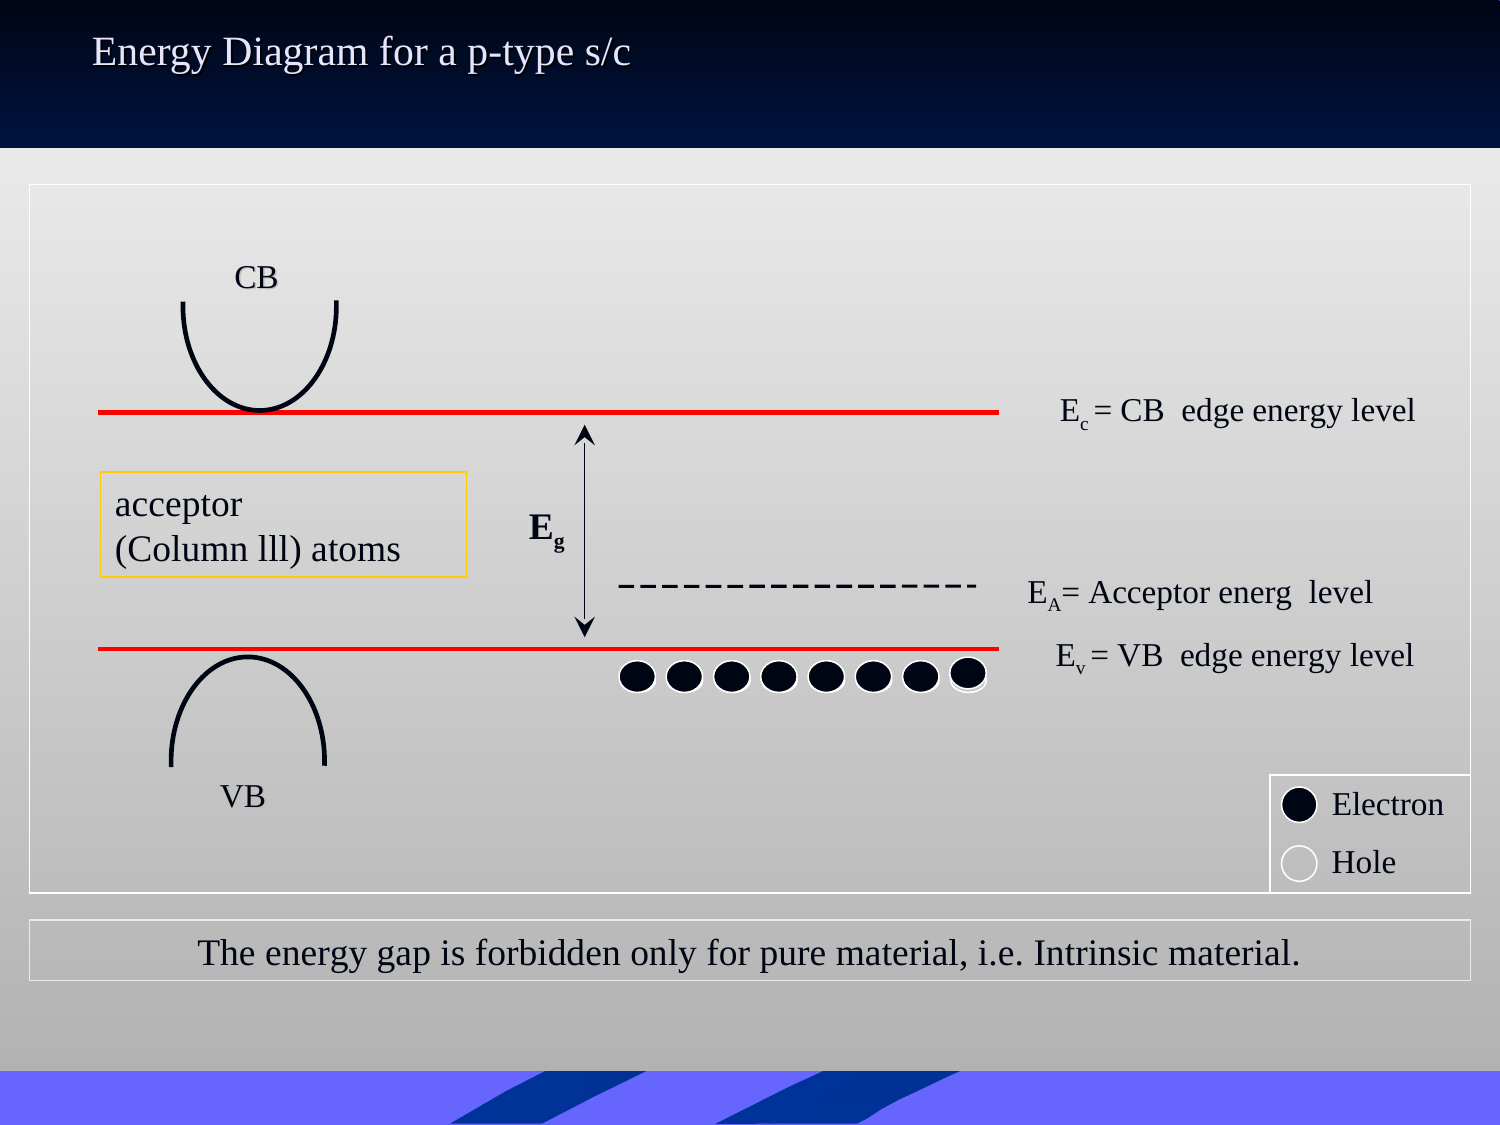

# Energy Diagram for a p-type s/c
CB
Ec = CB edge energy level
acceptor
(Column lll) atoms
Eg
EA= Acceptor energ level
Ev = VB edge energy level
VB
Electron
Hole
The energy gap is forbidden only for pure material, i.e. Intrinsic material.